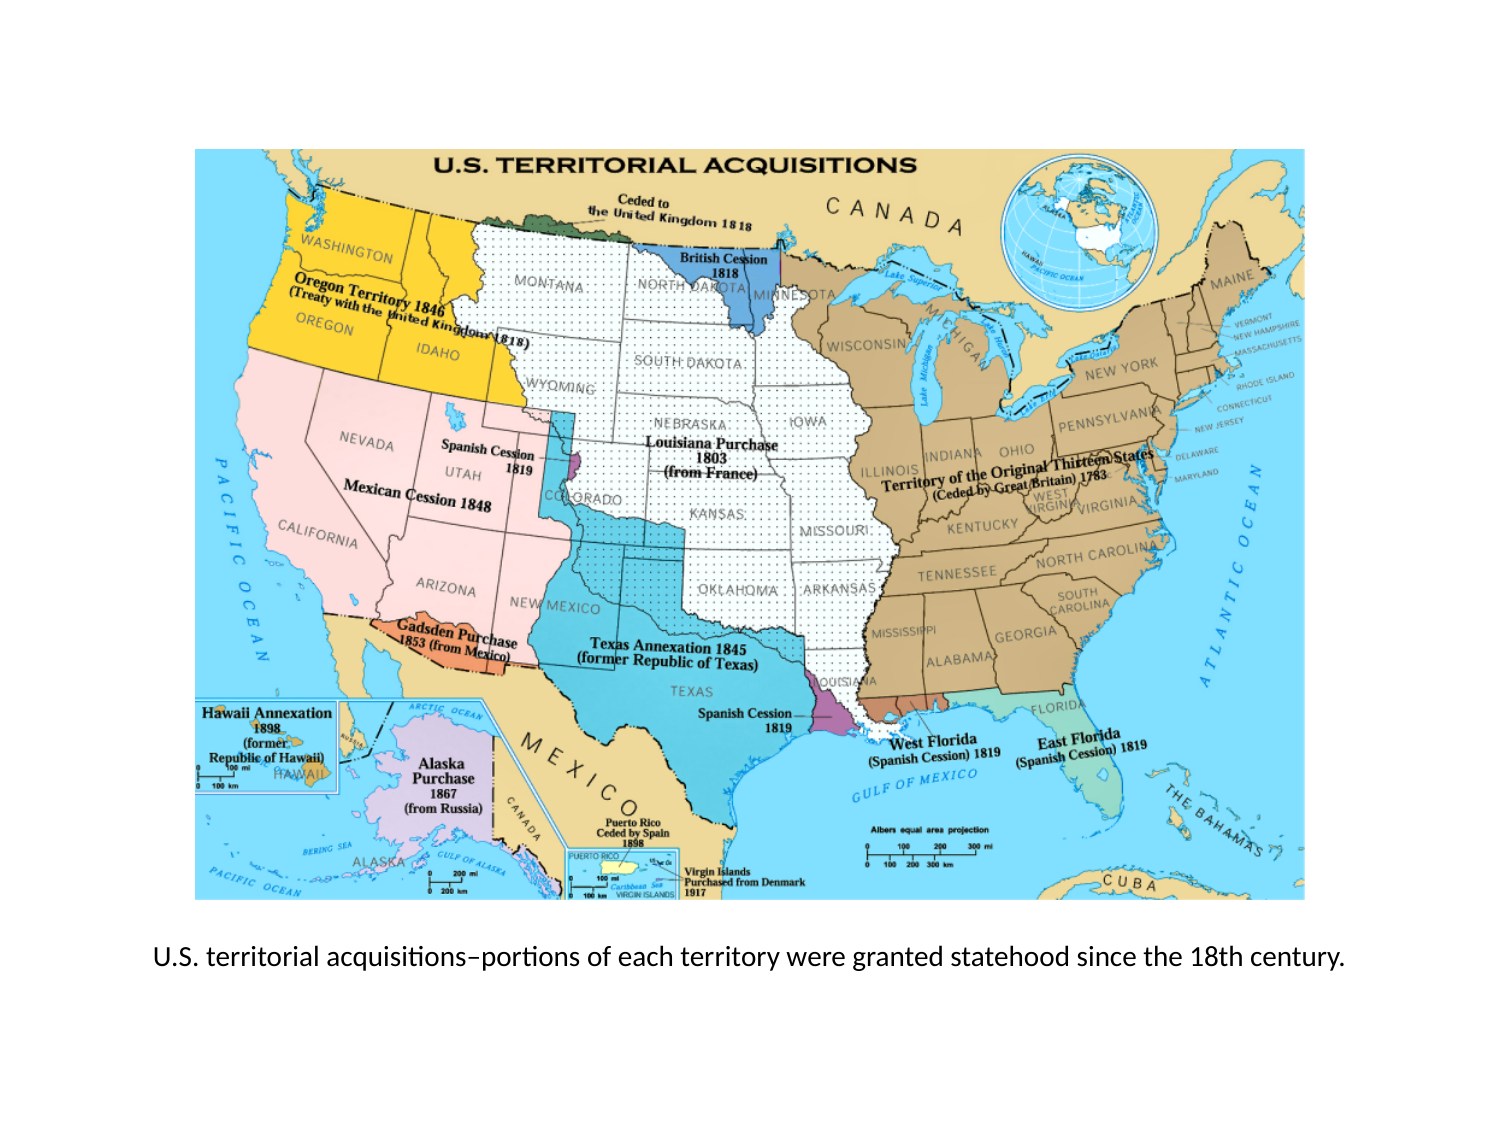

U.S. territorial acquisitions–portions of each territory were granted statehood since the 18th century.